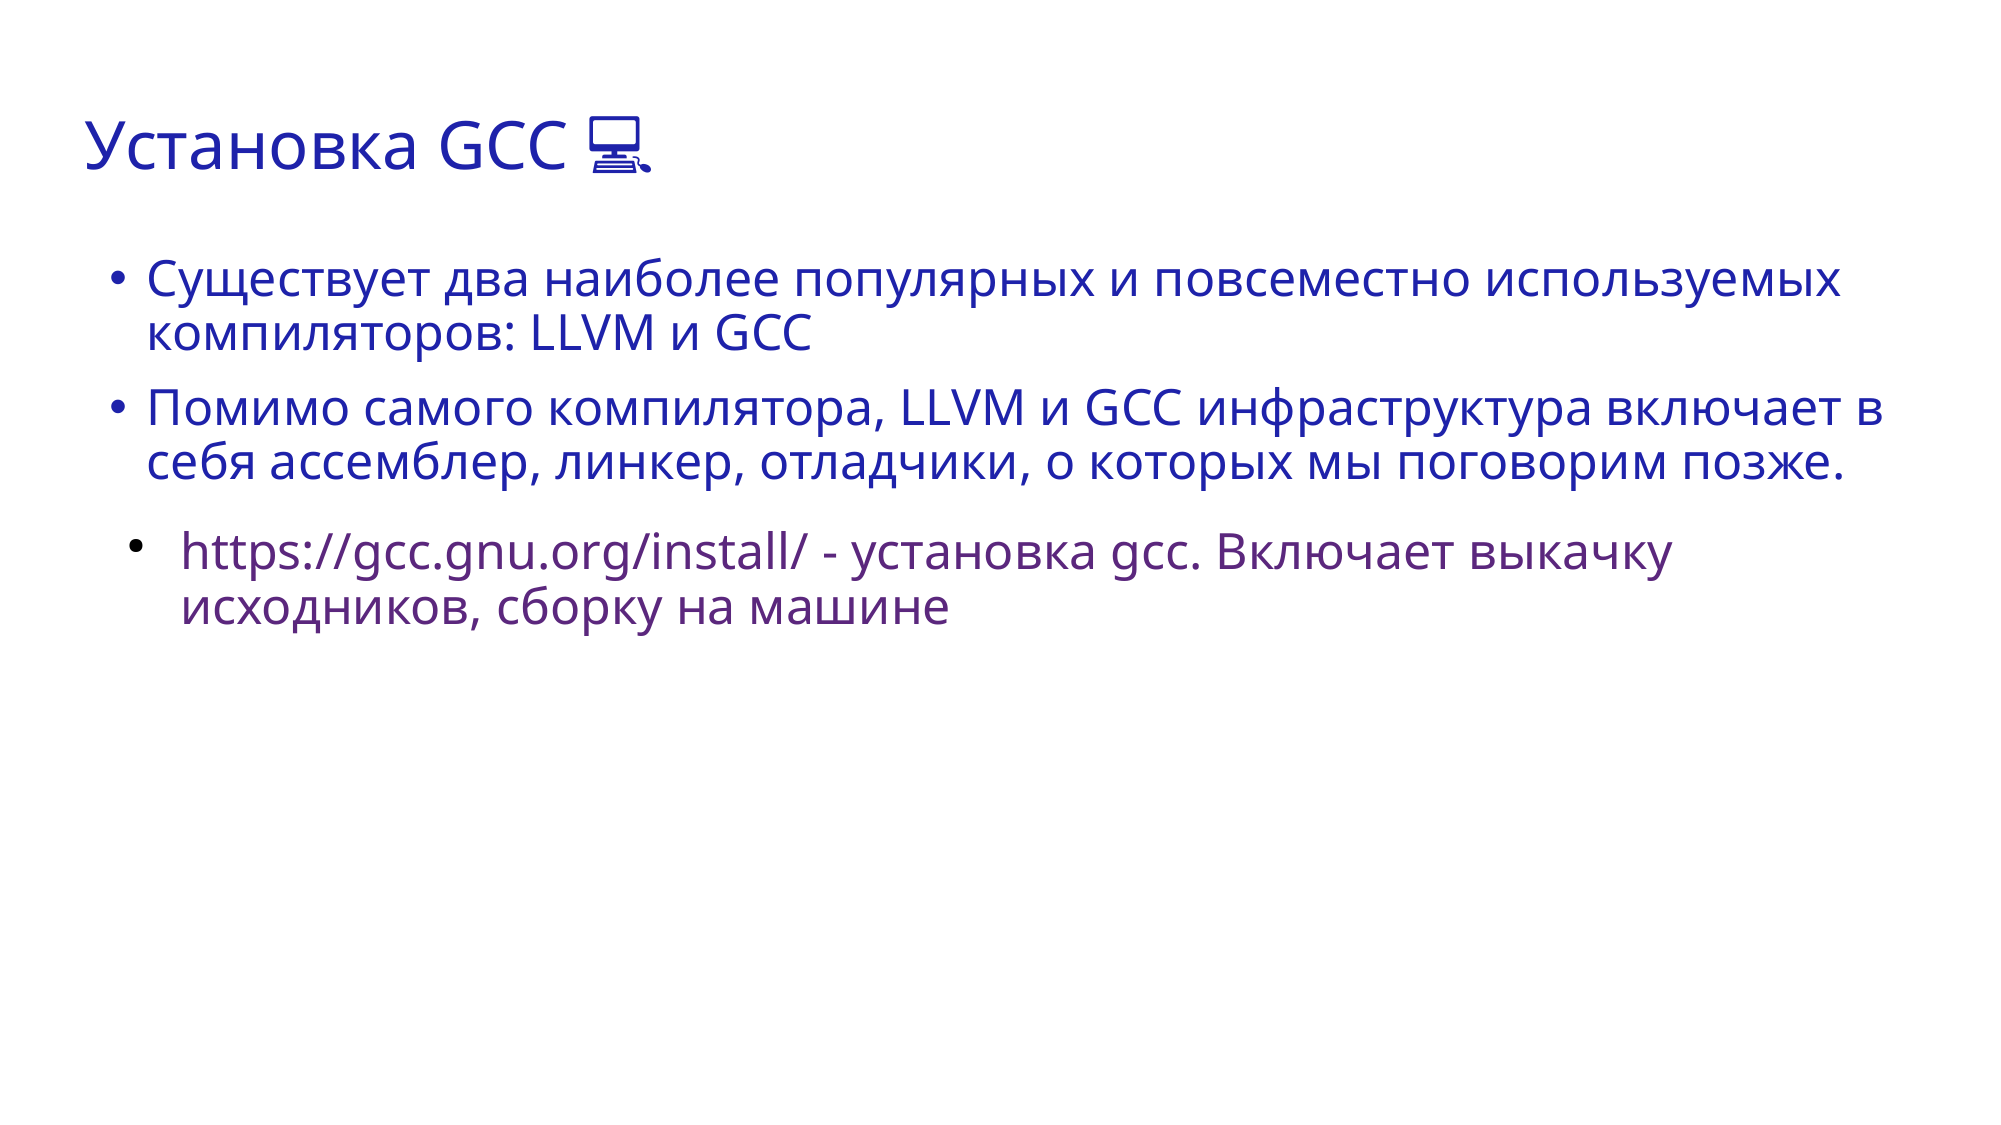

# Установка GCC 💻​
Существует два наиболее популярных и повсеместно используемых компиляторов: LLVM и GCC
Помимо самого компилятора, LLVM и GCC инфраструктура включает в себя ассемблер, линкер, отладчики, о которых мы поговорим позже.
https://gcc.gnu.org/install/ - установка gcc. Включает выкачку исходников, сборку на машине